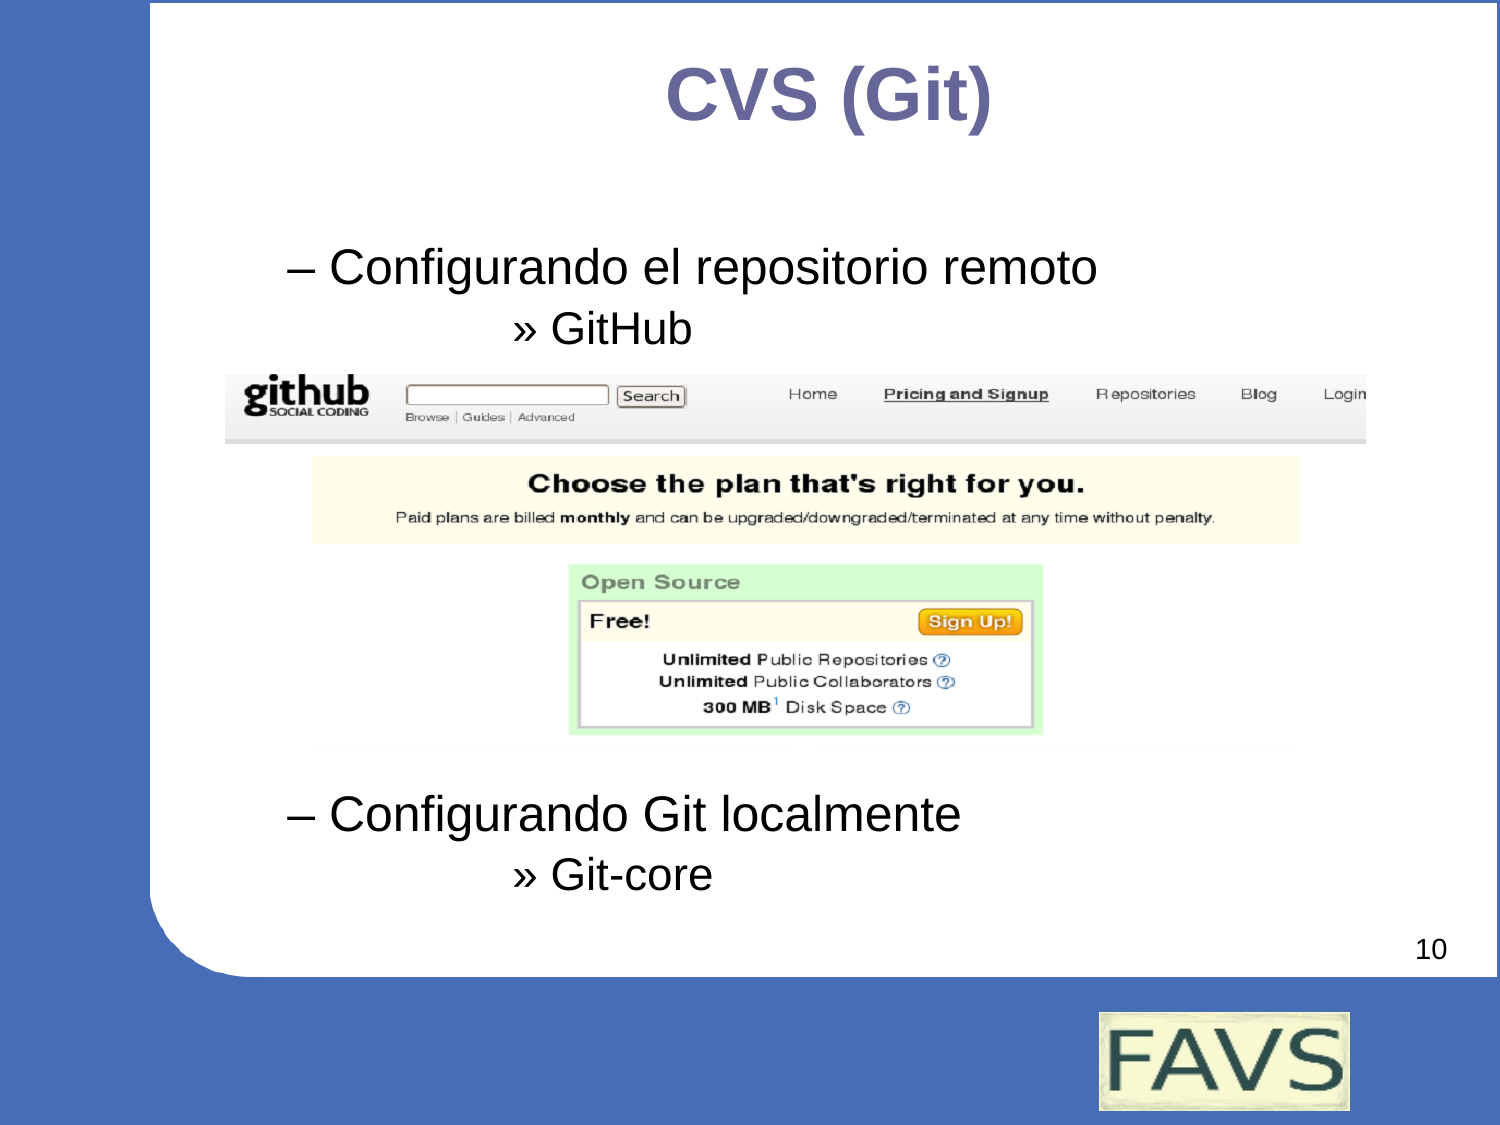

# CVS (Git)
 Configurando el repositorio remoto
 GitHub
 Configurando Git localmente
 Git-core
10